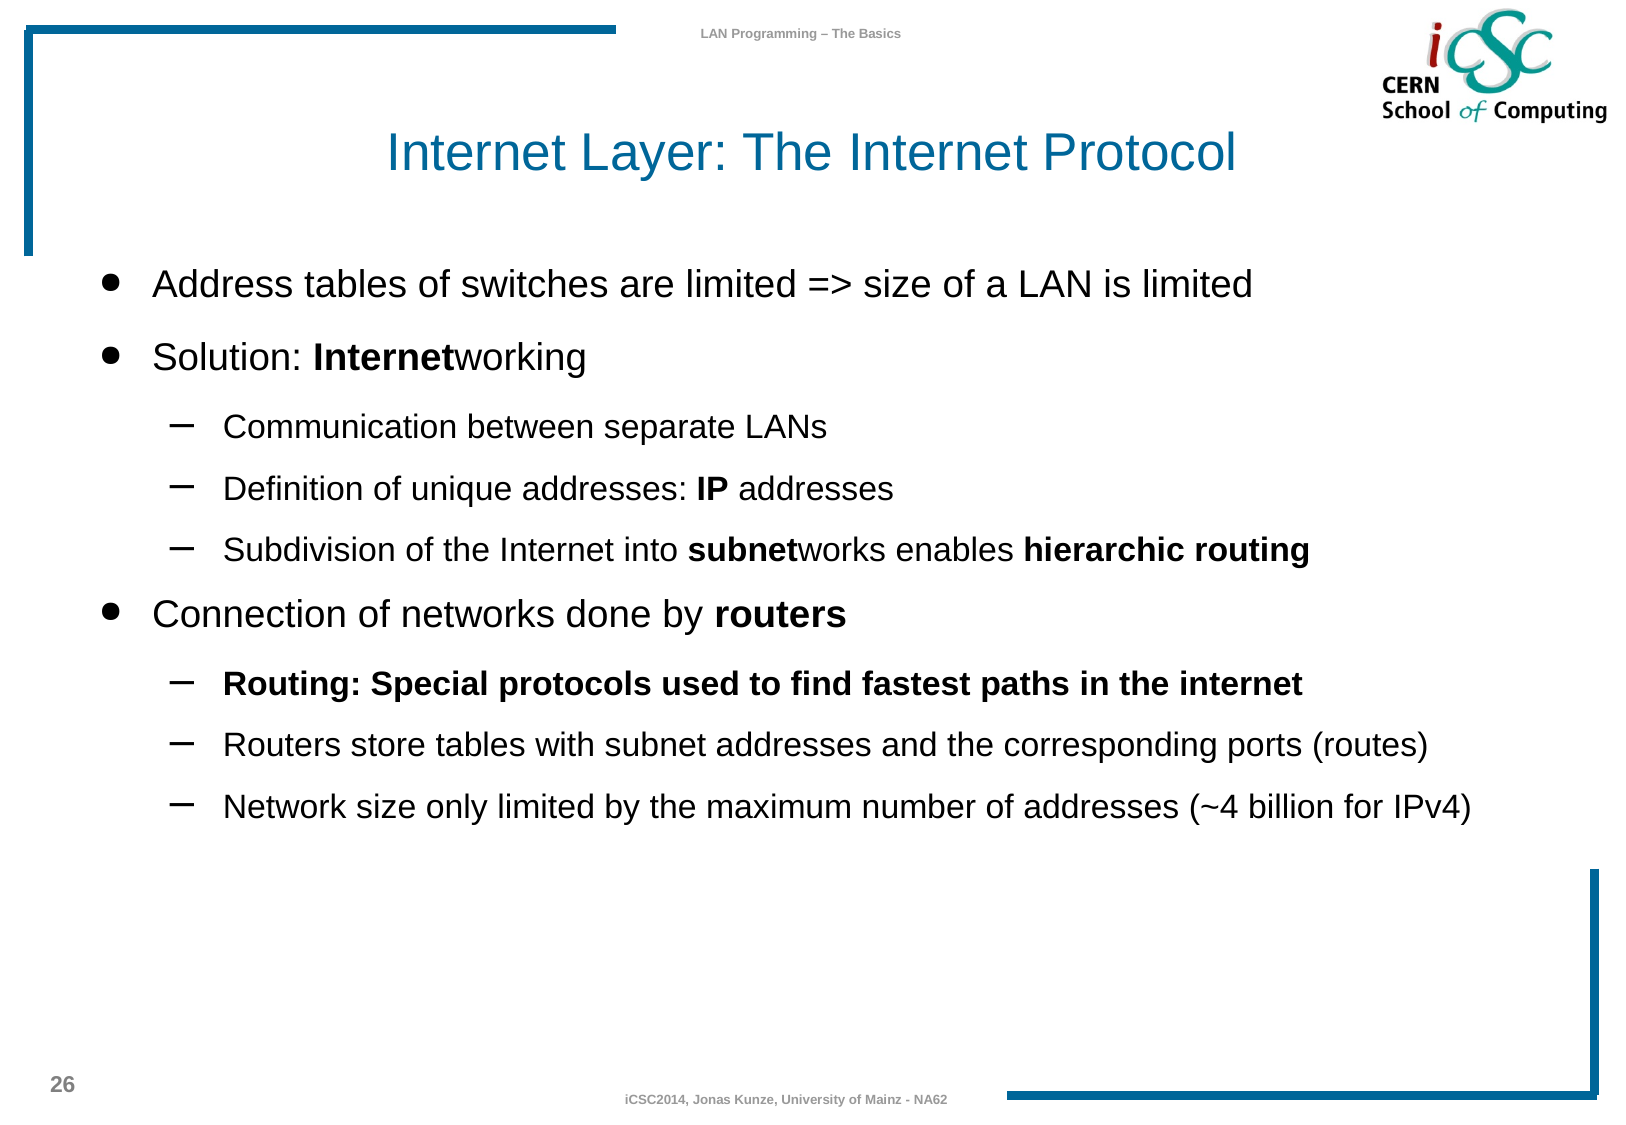

# Internet Layer: The Internet Protocol
Address tables of switches are limited => size of a LAN is limited
Solution: Internetworking
Communication between separate LANs
Definition of unique addresses: IP addresses
Subdivision of the Internet into subnetworks enables hierarchic routing
Connection of networks done by routers
Routing: Special protocols used to find fastest paths in the internet
Routers store tables with subnet addresses and the corresponding ports (routes)
Network size only limited by the maximum number of addresses (~4 billion for IPv4)